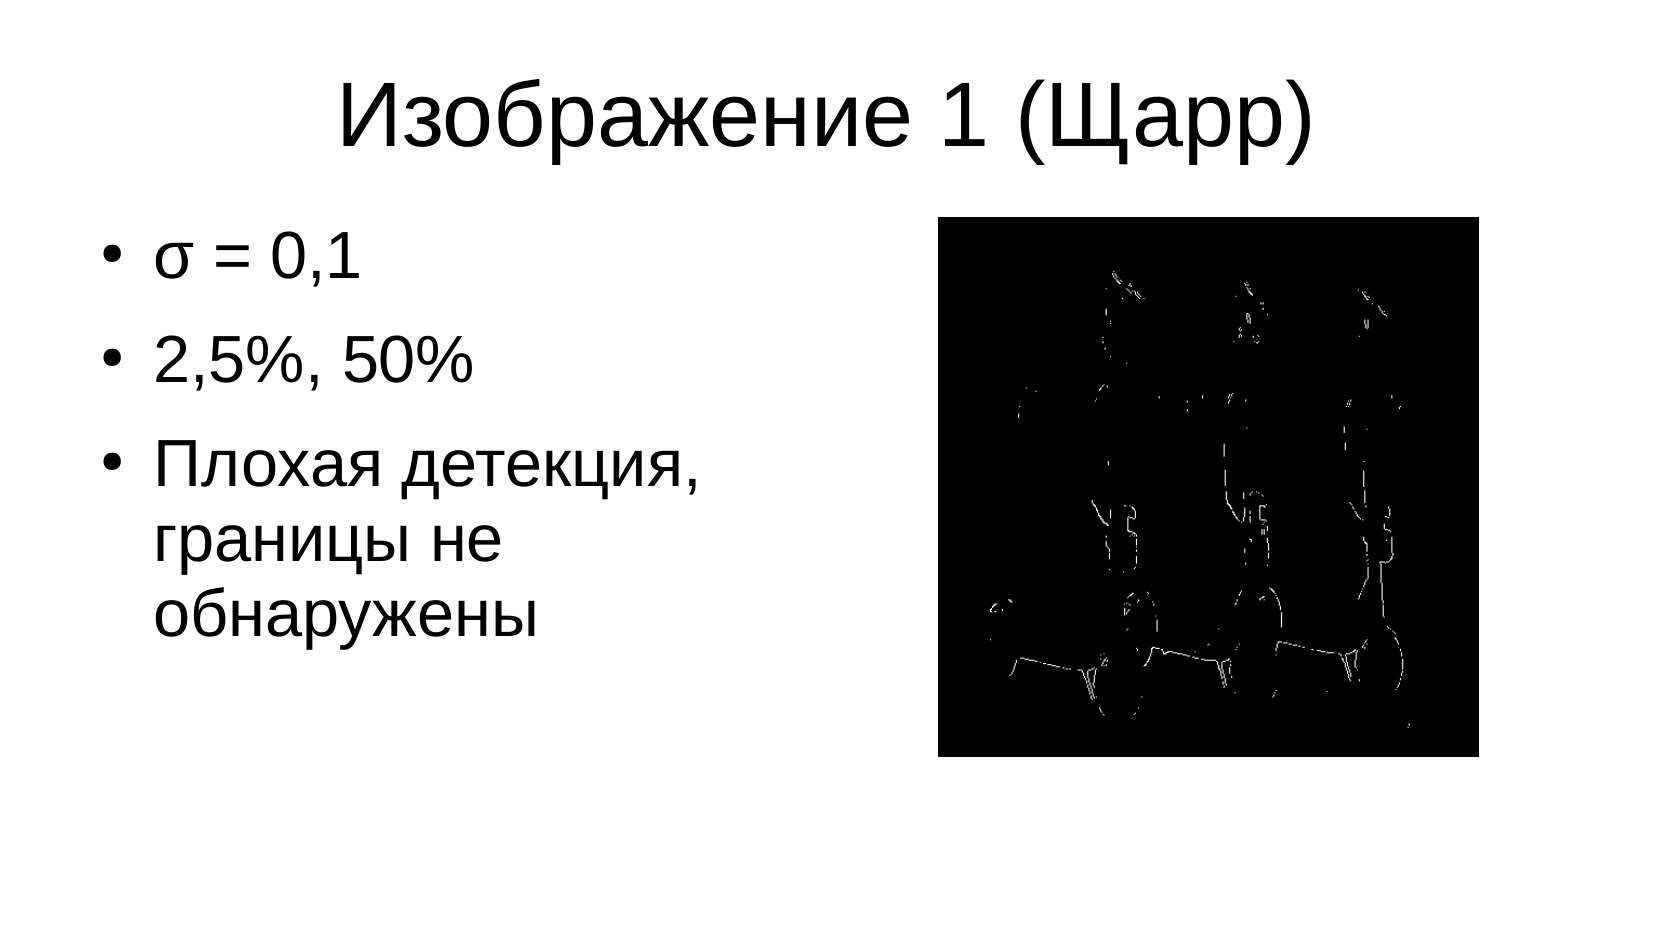

# Изображение 1 (Щарр)
σ = 0,1
2,5%, 50%
Плохая детекция, границы не обнаружены